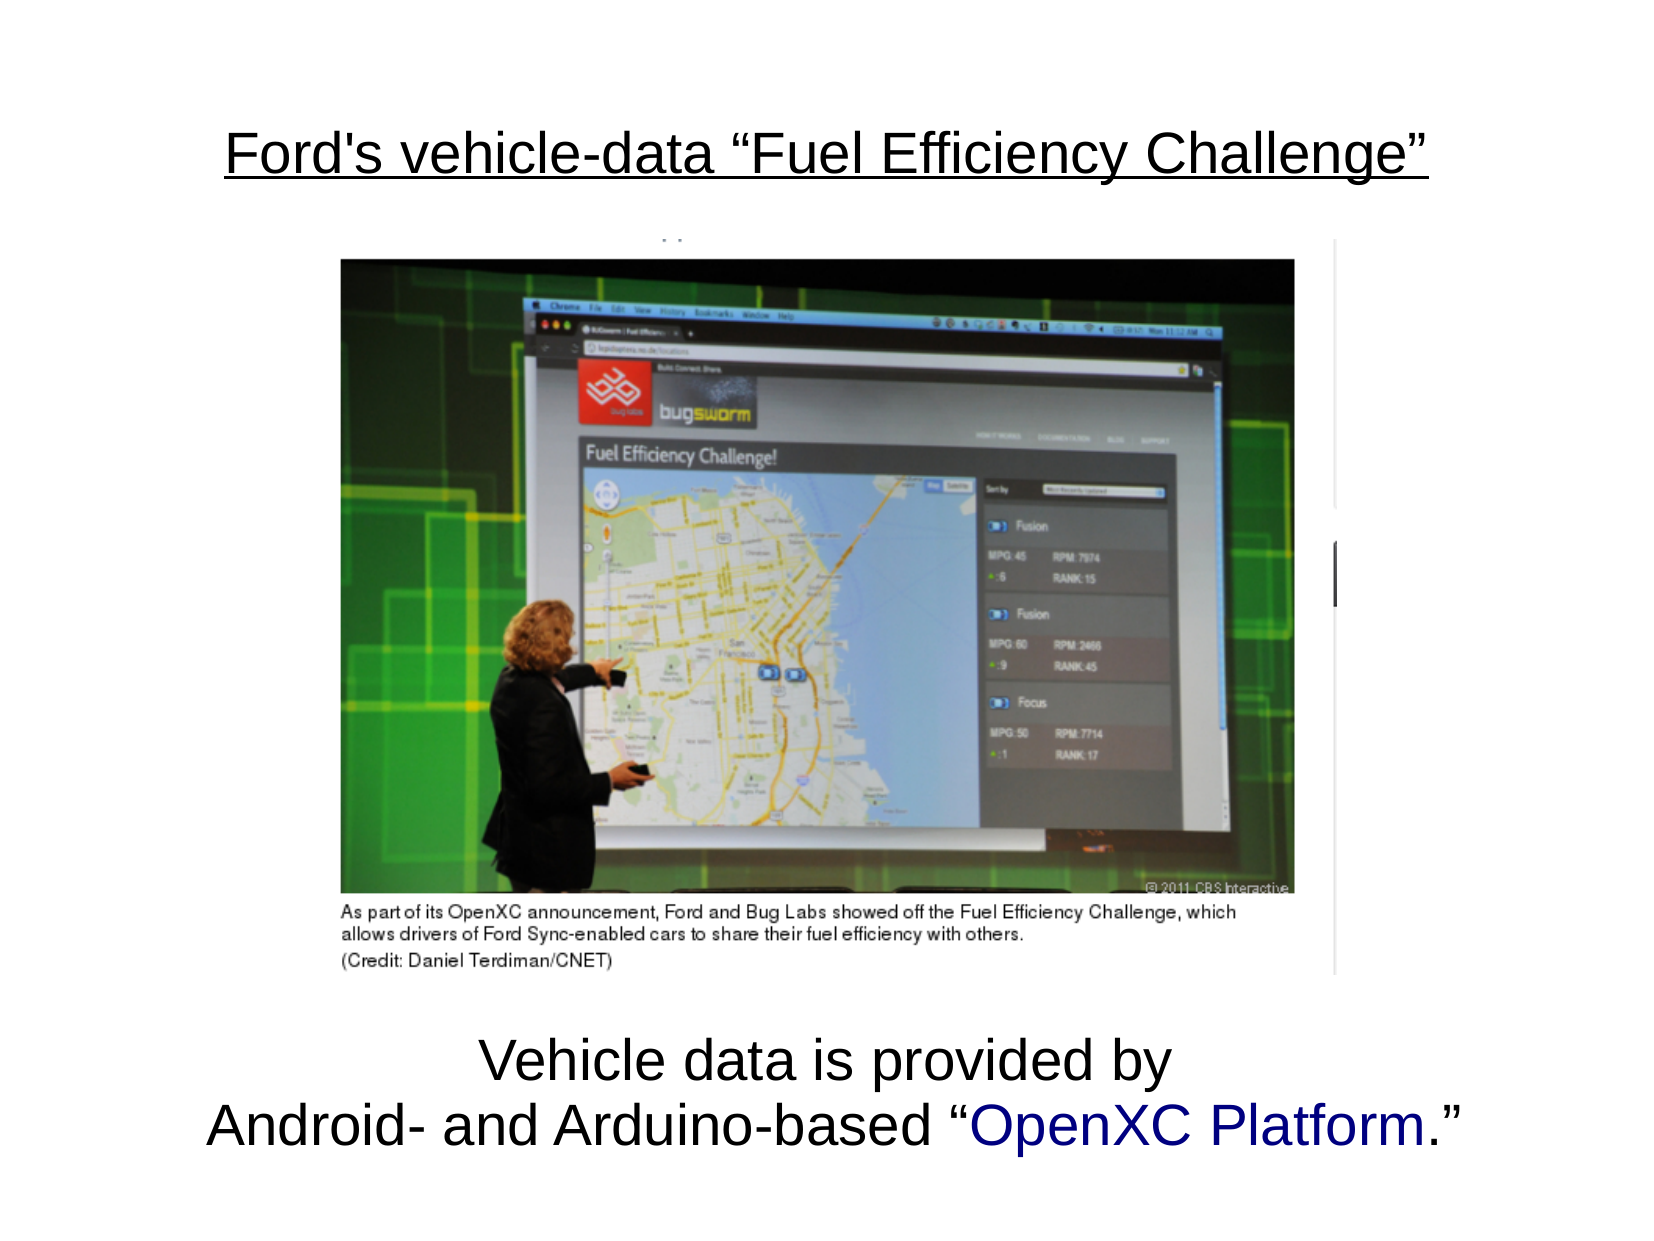

# Ford's vehicle-data “Fuel Efficiency Challenge”
Vehicle data is provided by
Android- and Arduino-based “OpenXC Platform.”